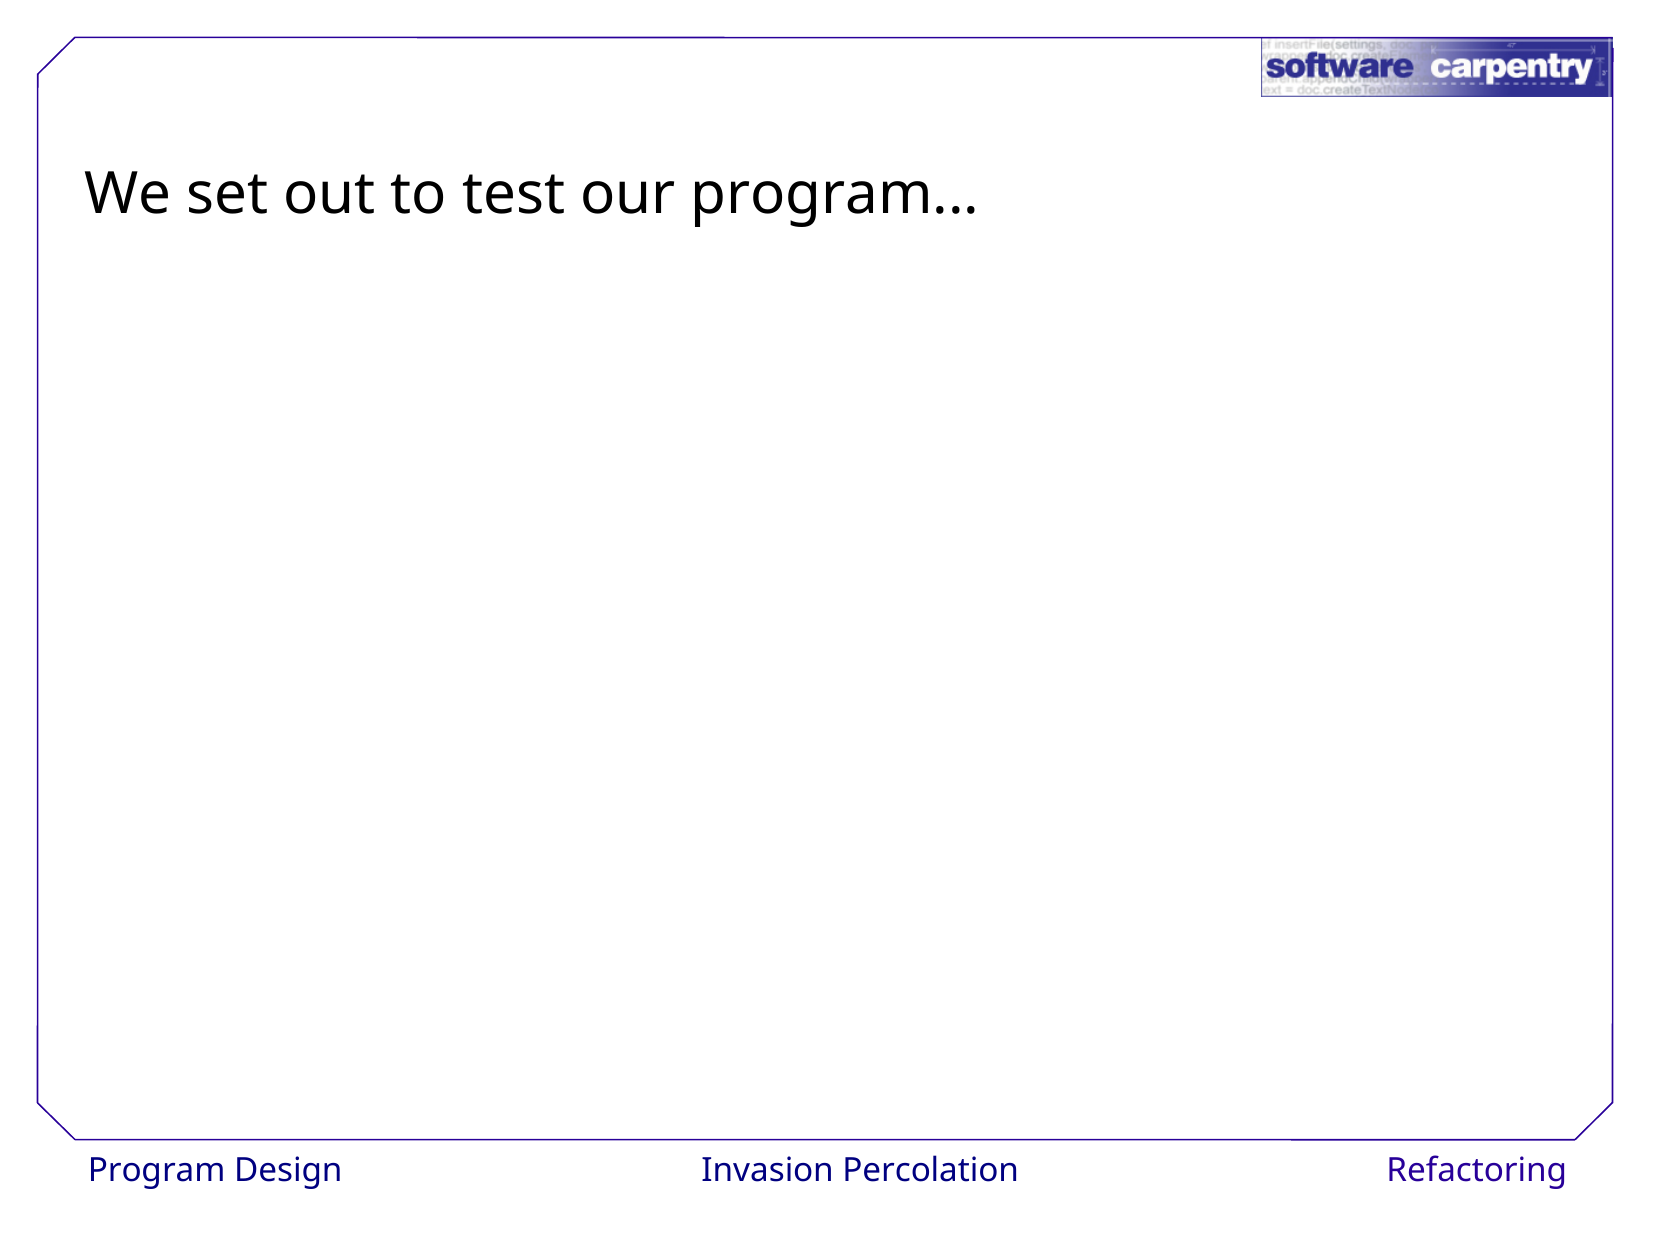

We set out to test our program...